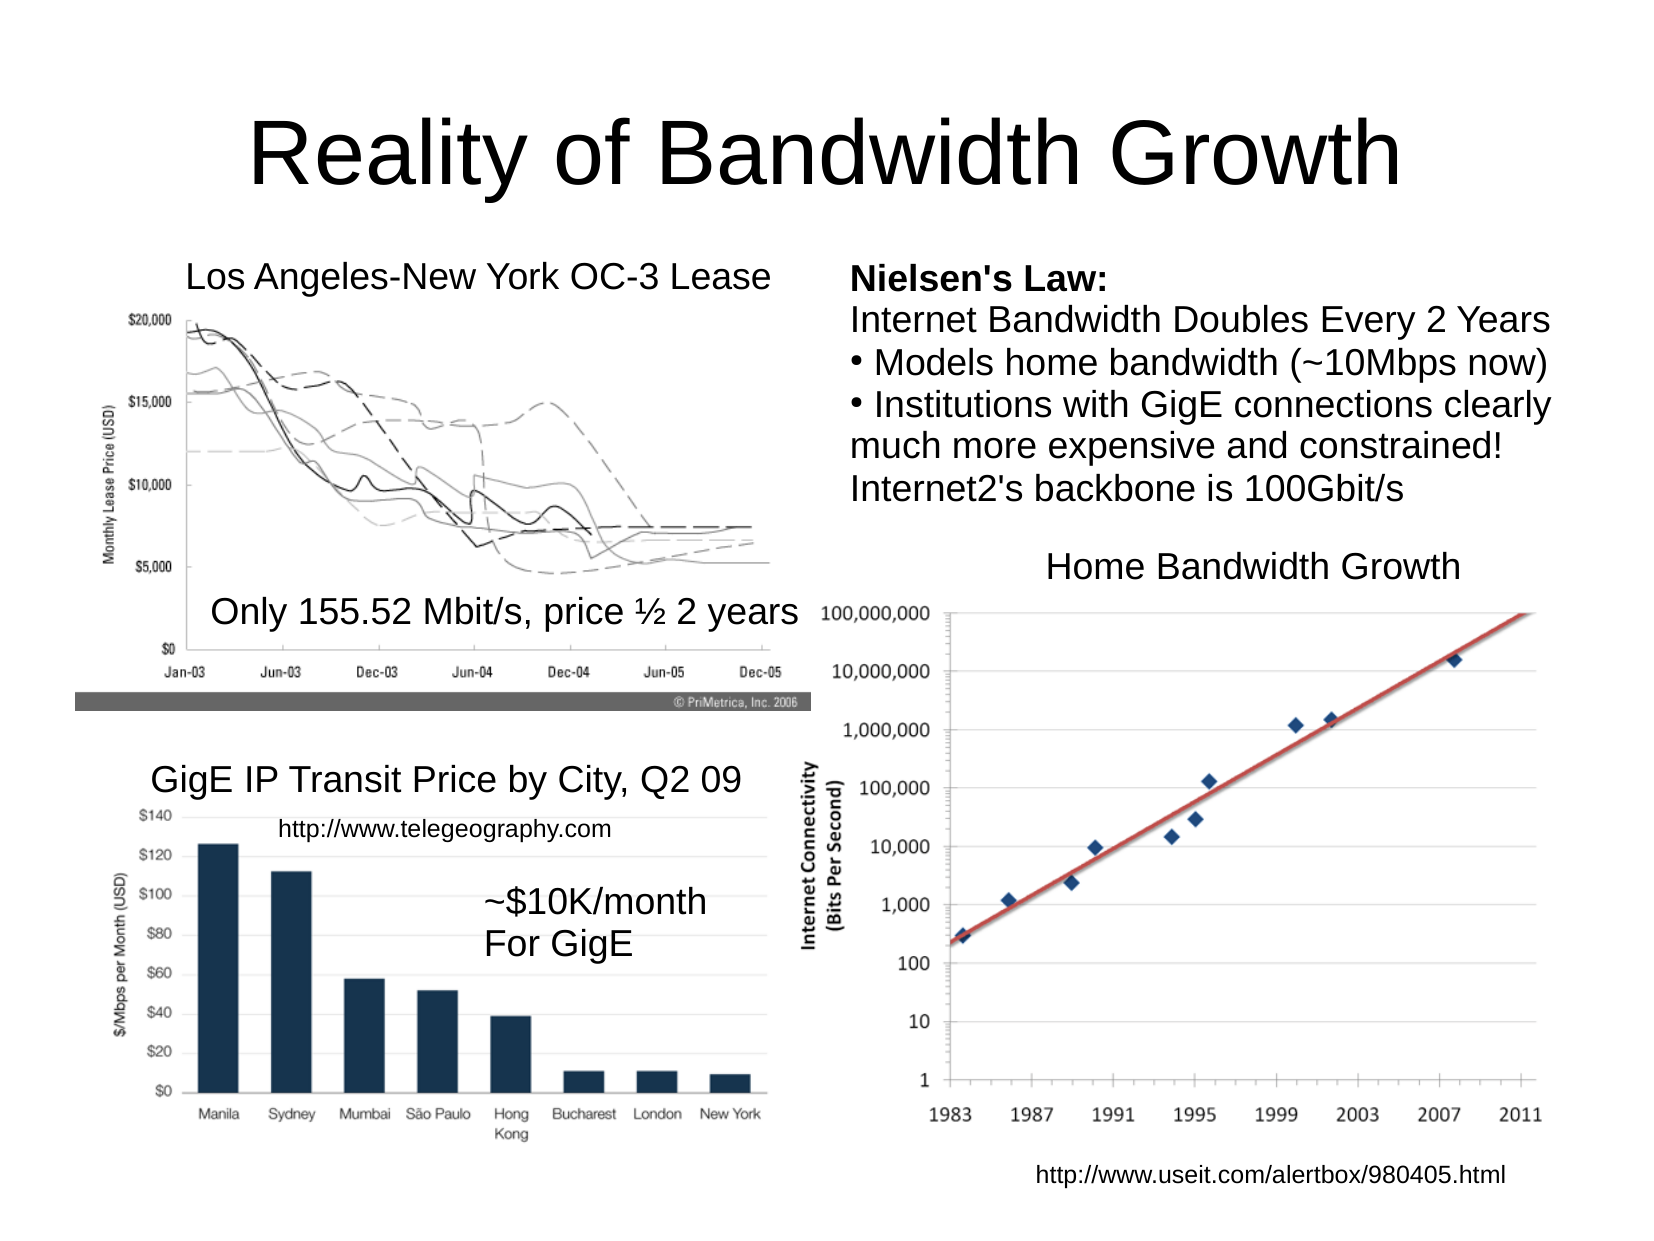

# Reality of Bandwidth Growth
Los Angeles-New York OC-3 Lease
Nielsen's Law:
Internet Bandwidth Doubles Every 2 Years
 Models home bandwidth (~10Mbps now)
 Institutions with GigE connections clearly much more expensive and constrained!
Internet2's backbone is 100Gbit/s
Home Bandwidth Growth
Only 155.52 Mbit/s, price ½ 2 years
GigE IP Transit Price by City, Q2 09
http://www.telegeography.com
~$10K/month
For GigE
http://www.useit.com/alertbox/980405.html